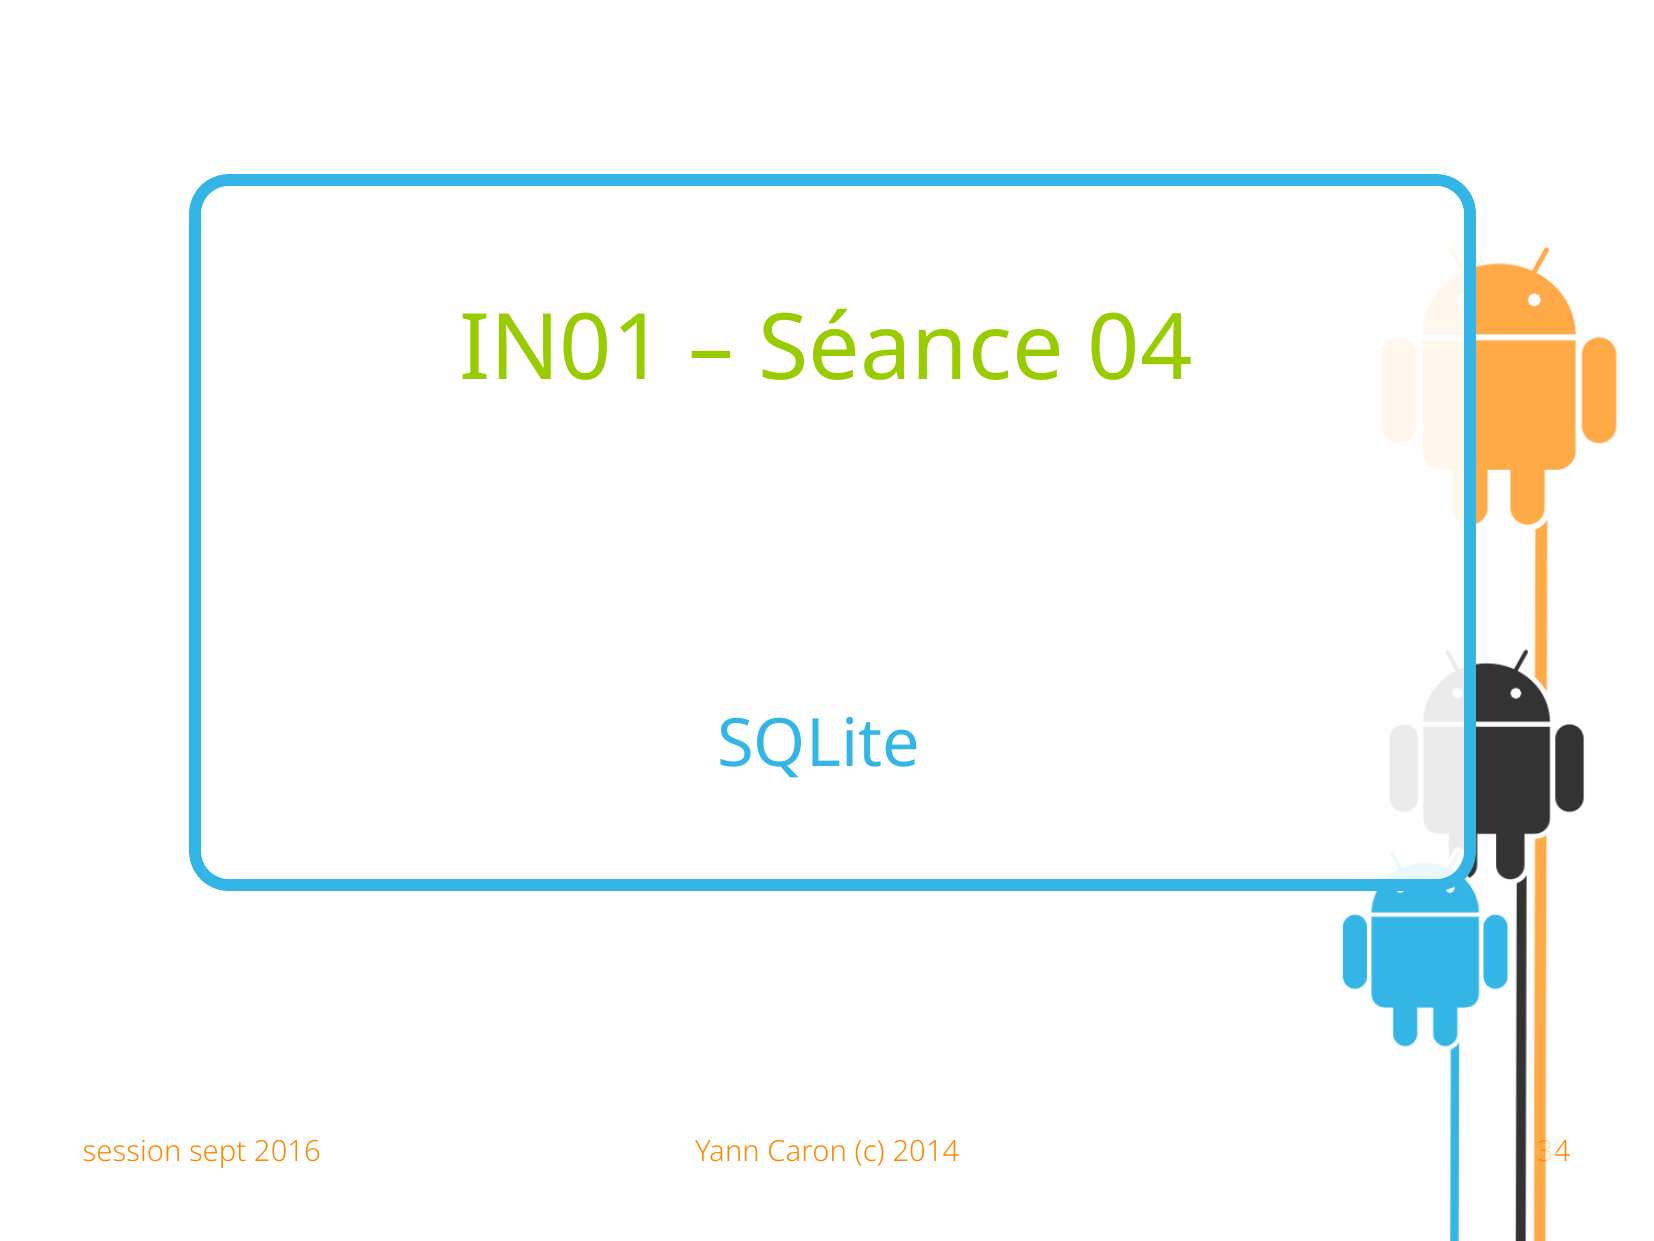

# IN01 – Séance 04
SQLite
session sept 2016
Yann Caron (c) 2014
34